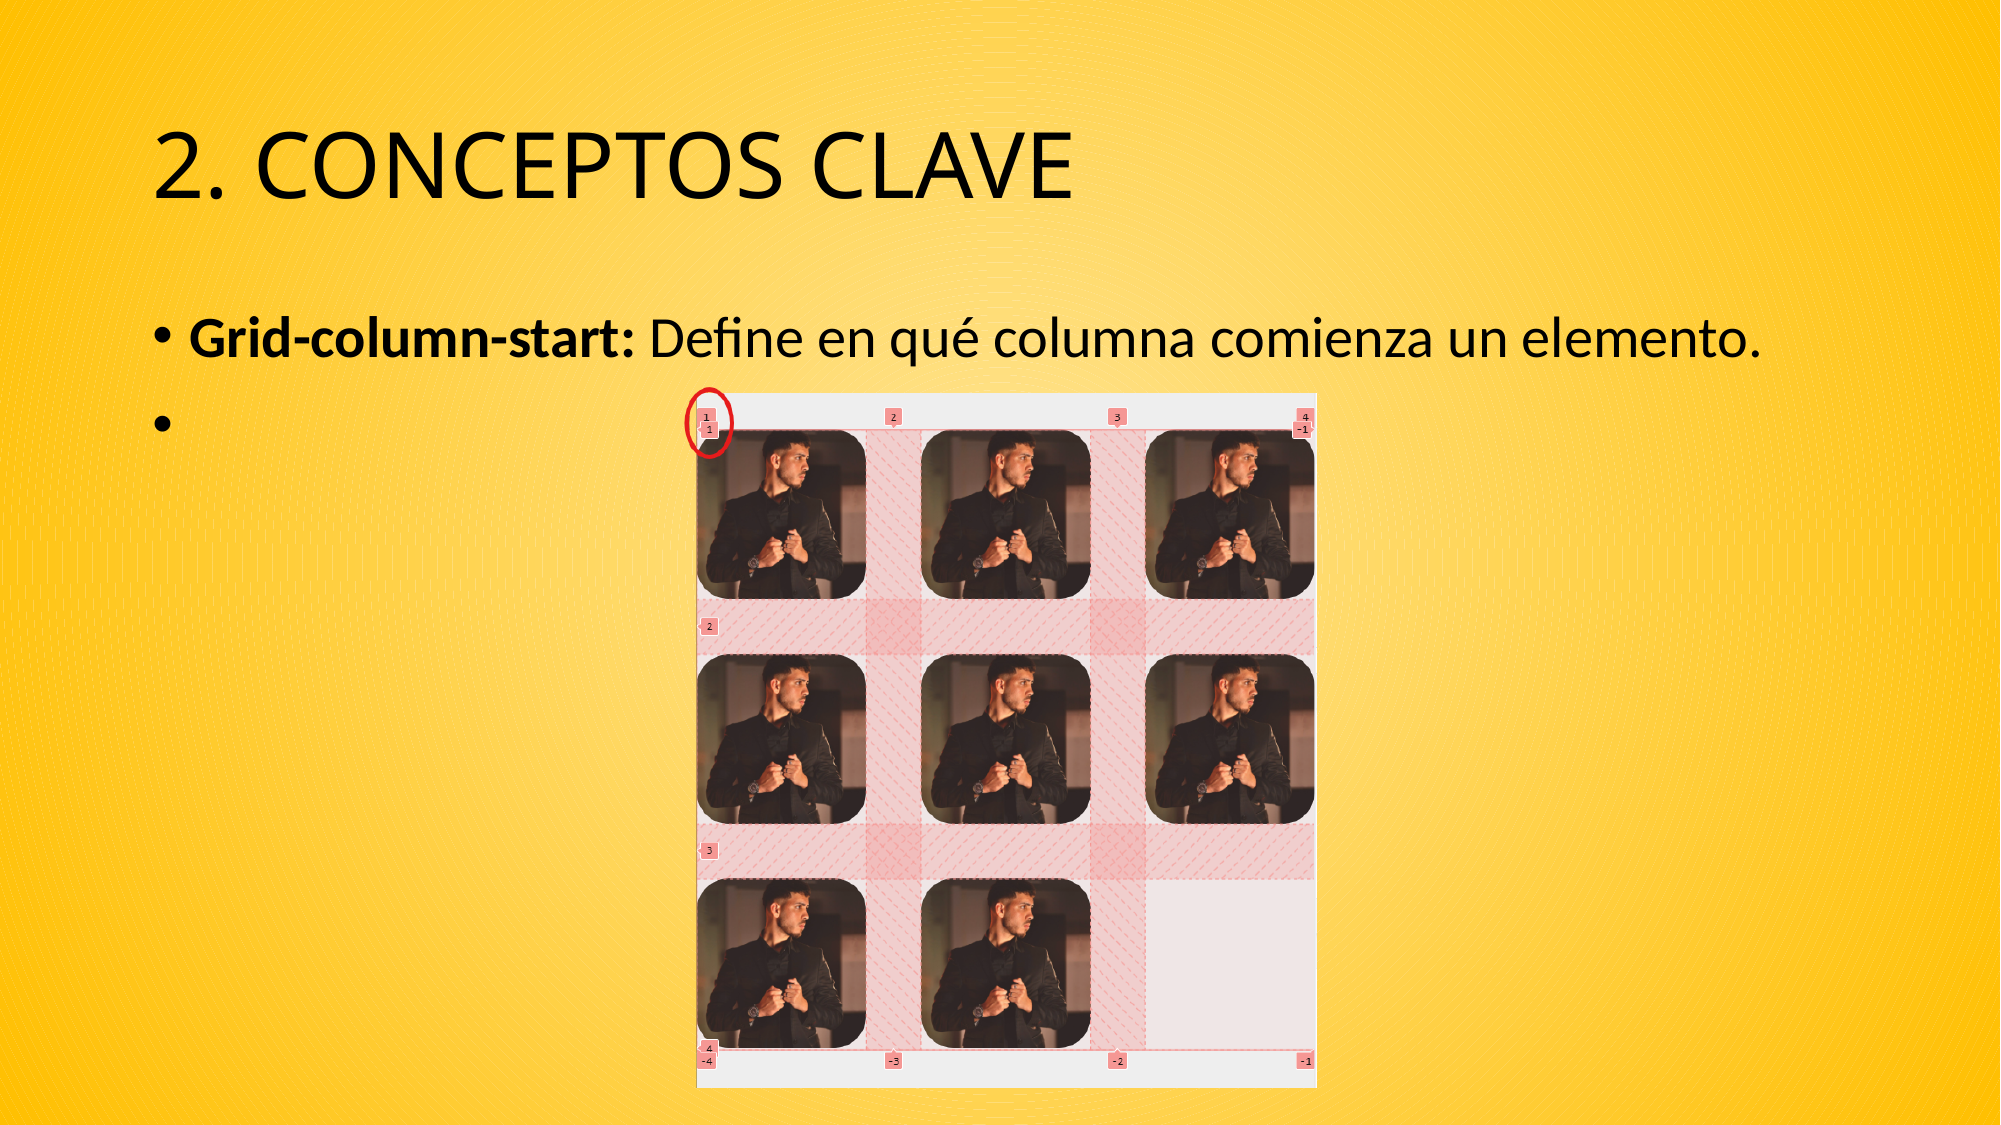

# 2. CONCEPTOS CLAVE
Grid-column-start: Define en qué columna comienza un elemento.